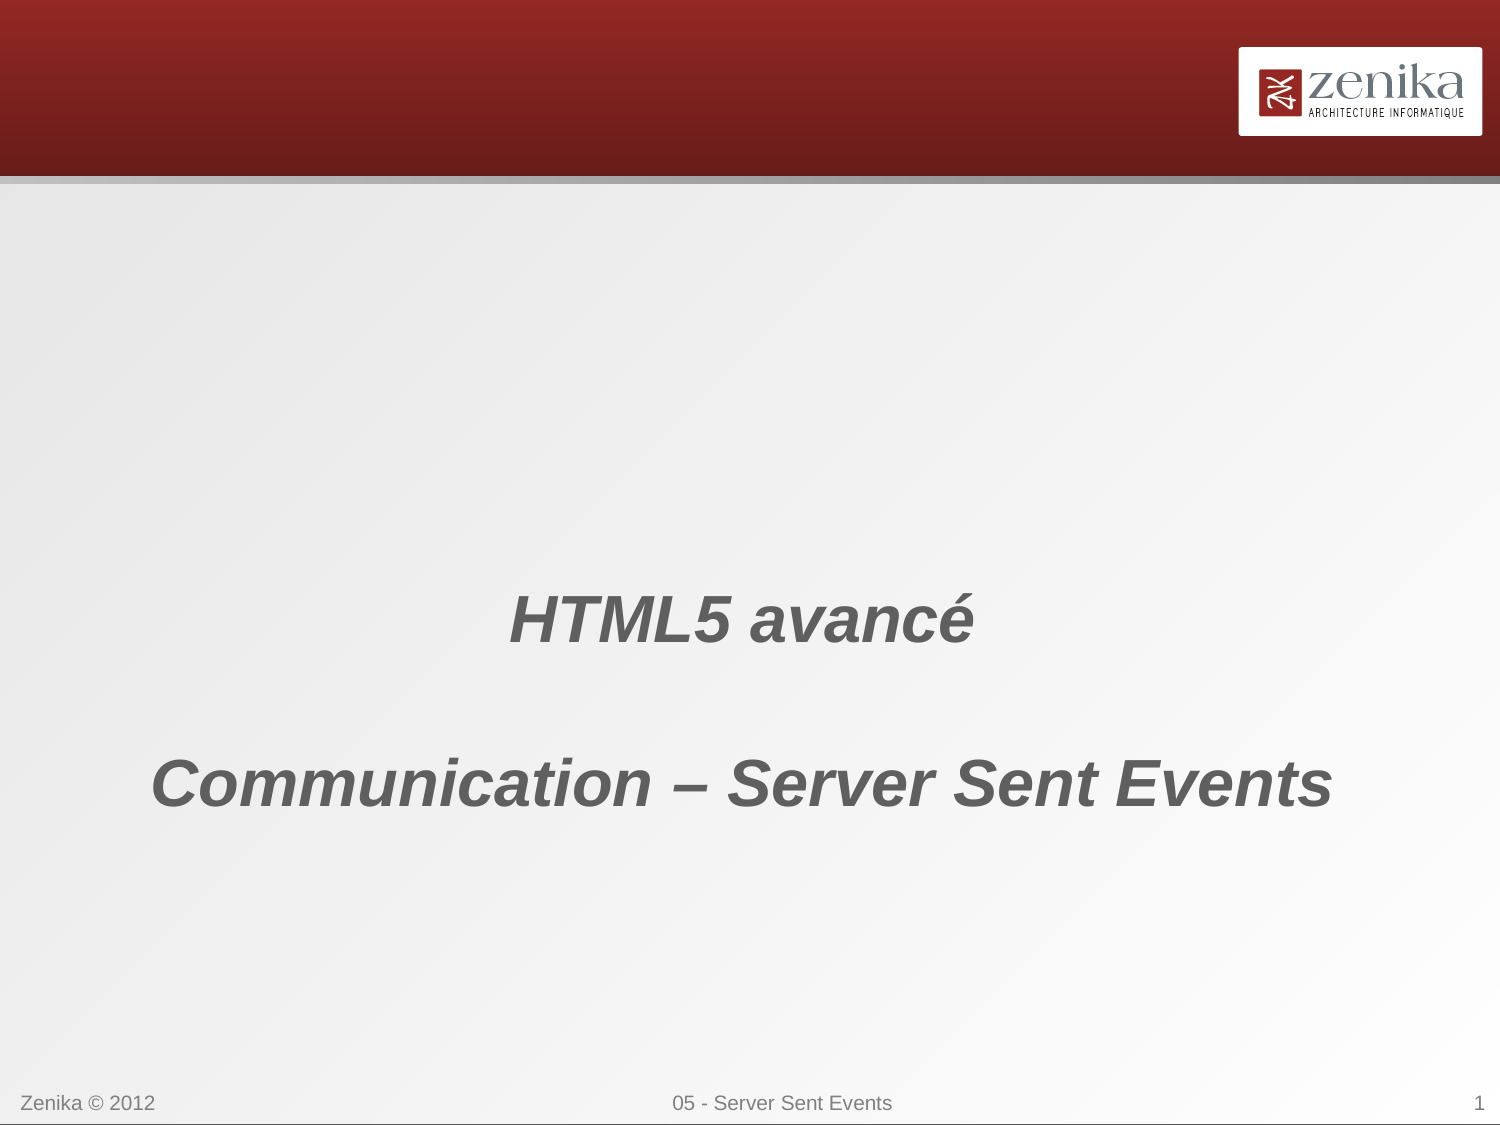

#
HTML5 avancé
Communication – Server Sent Events